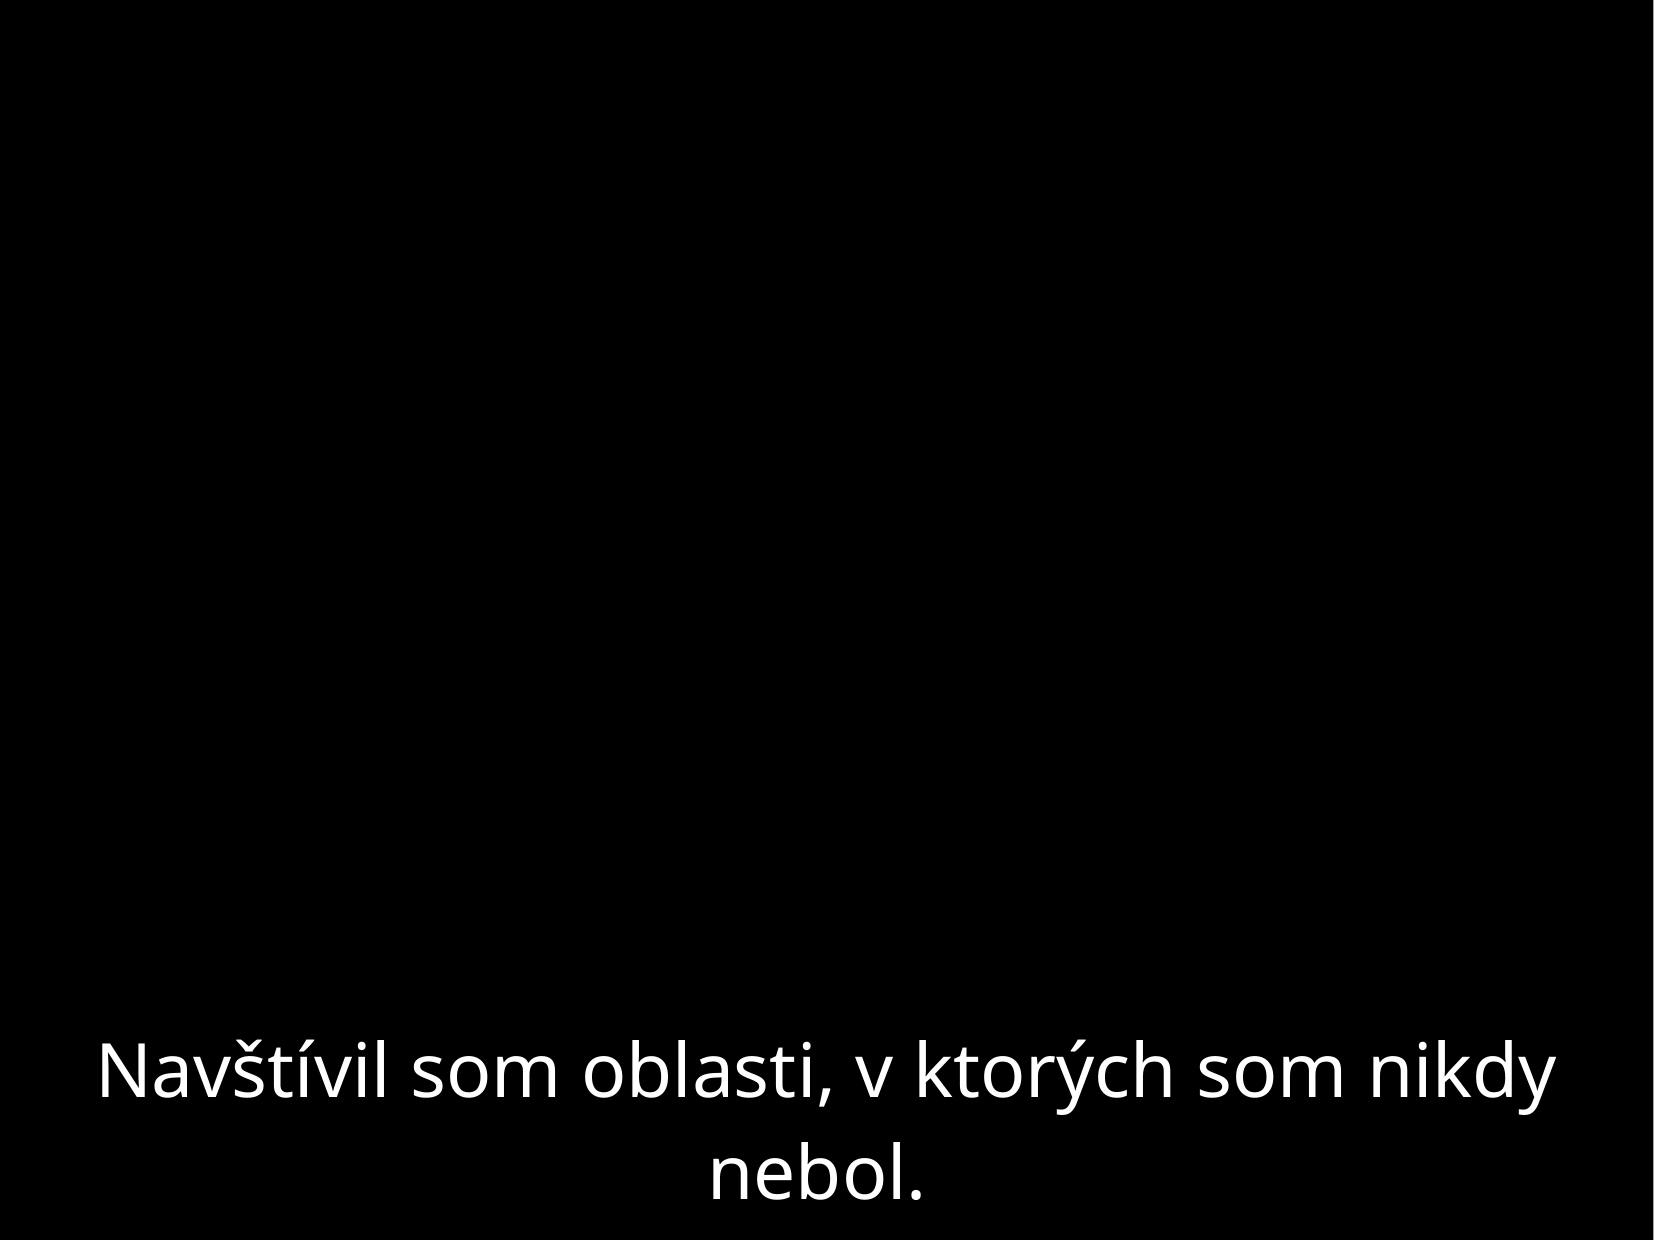

# Navštívil som oblasti, v ktorých som nikdy nebol.